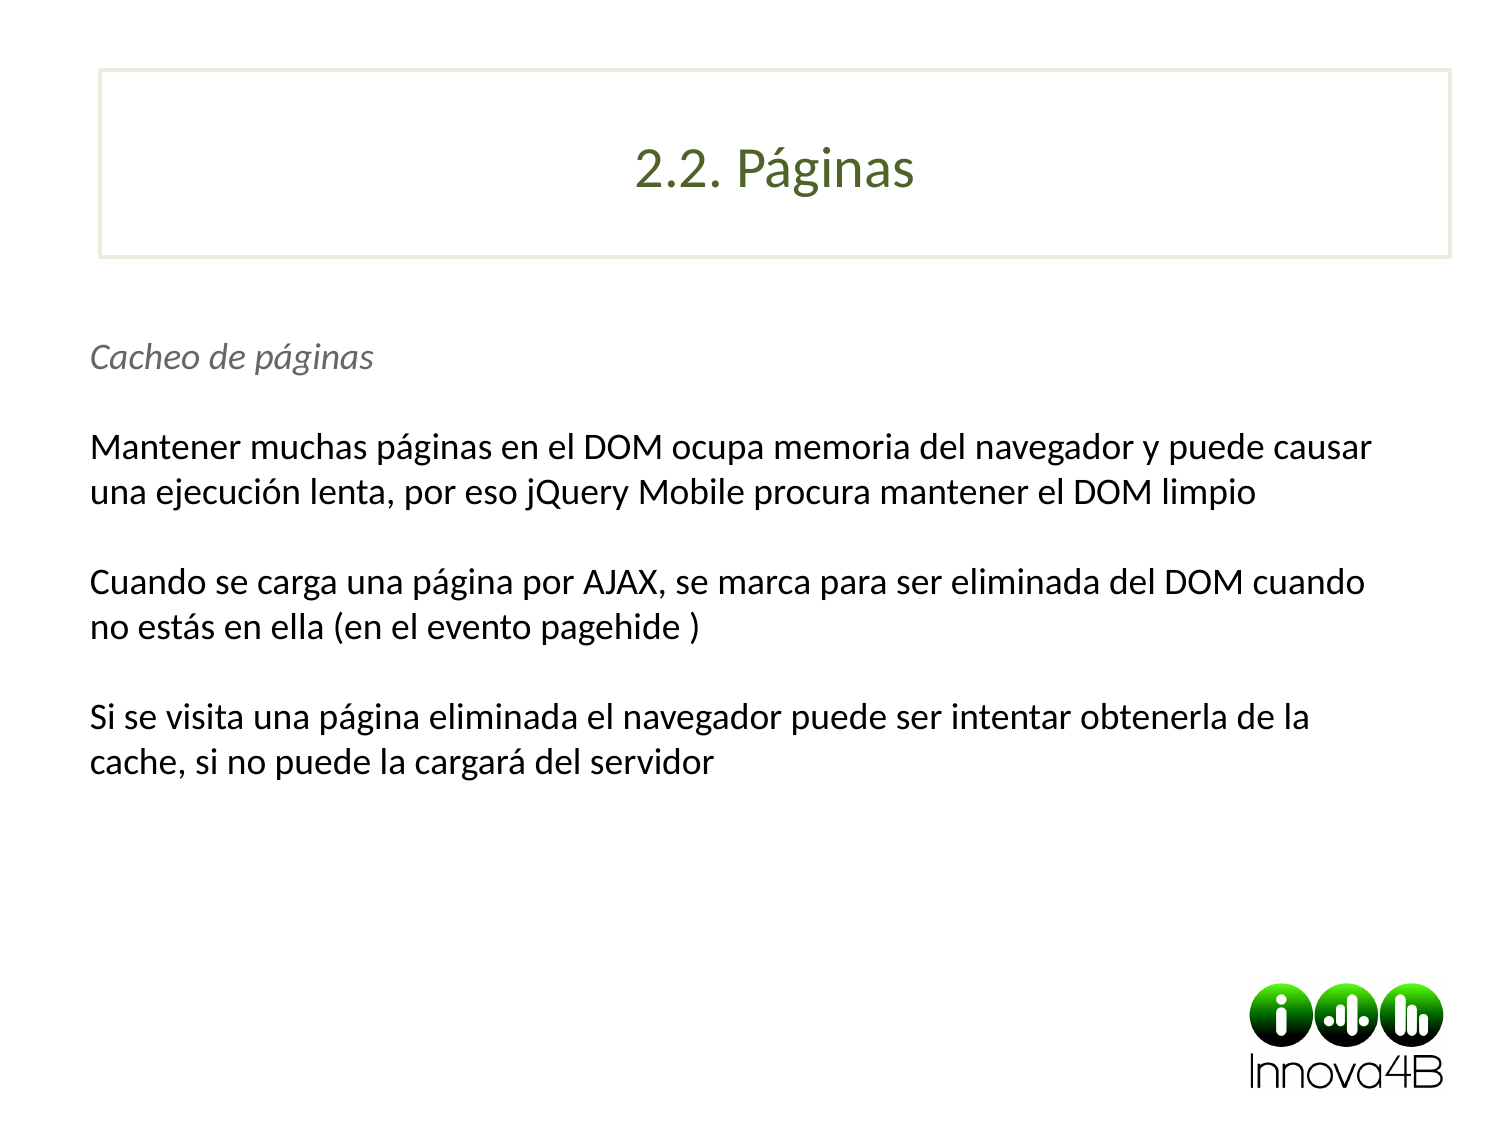

2.2. Páginas
Cacheo de páginas
Mantener muchas páginas en el DOM ocupa memoria del navegador y puede causar una ejecución lenta, por eso jQuery Mobile procura mantener el DOM limpio
Cuando se carga una página por AJAX, se marca para ser eliminada del DOM cuando no estás en ella (en el evento pagehide )
Si se visita una página eliminada el navegador puede ser intentar obtenerla de la cache, si no puede la cargará del servidor